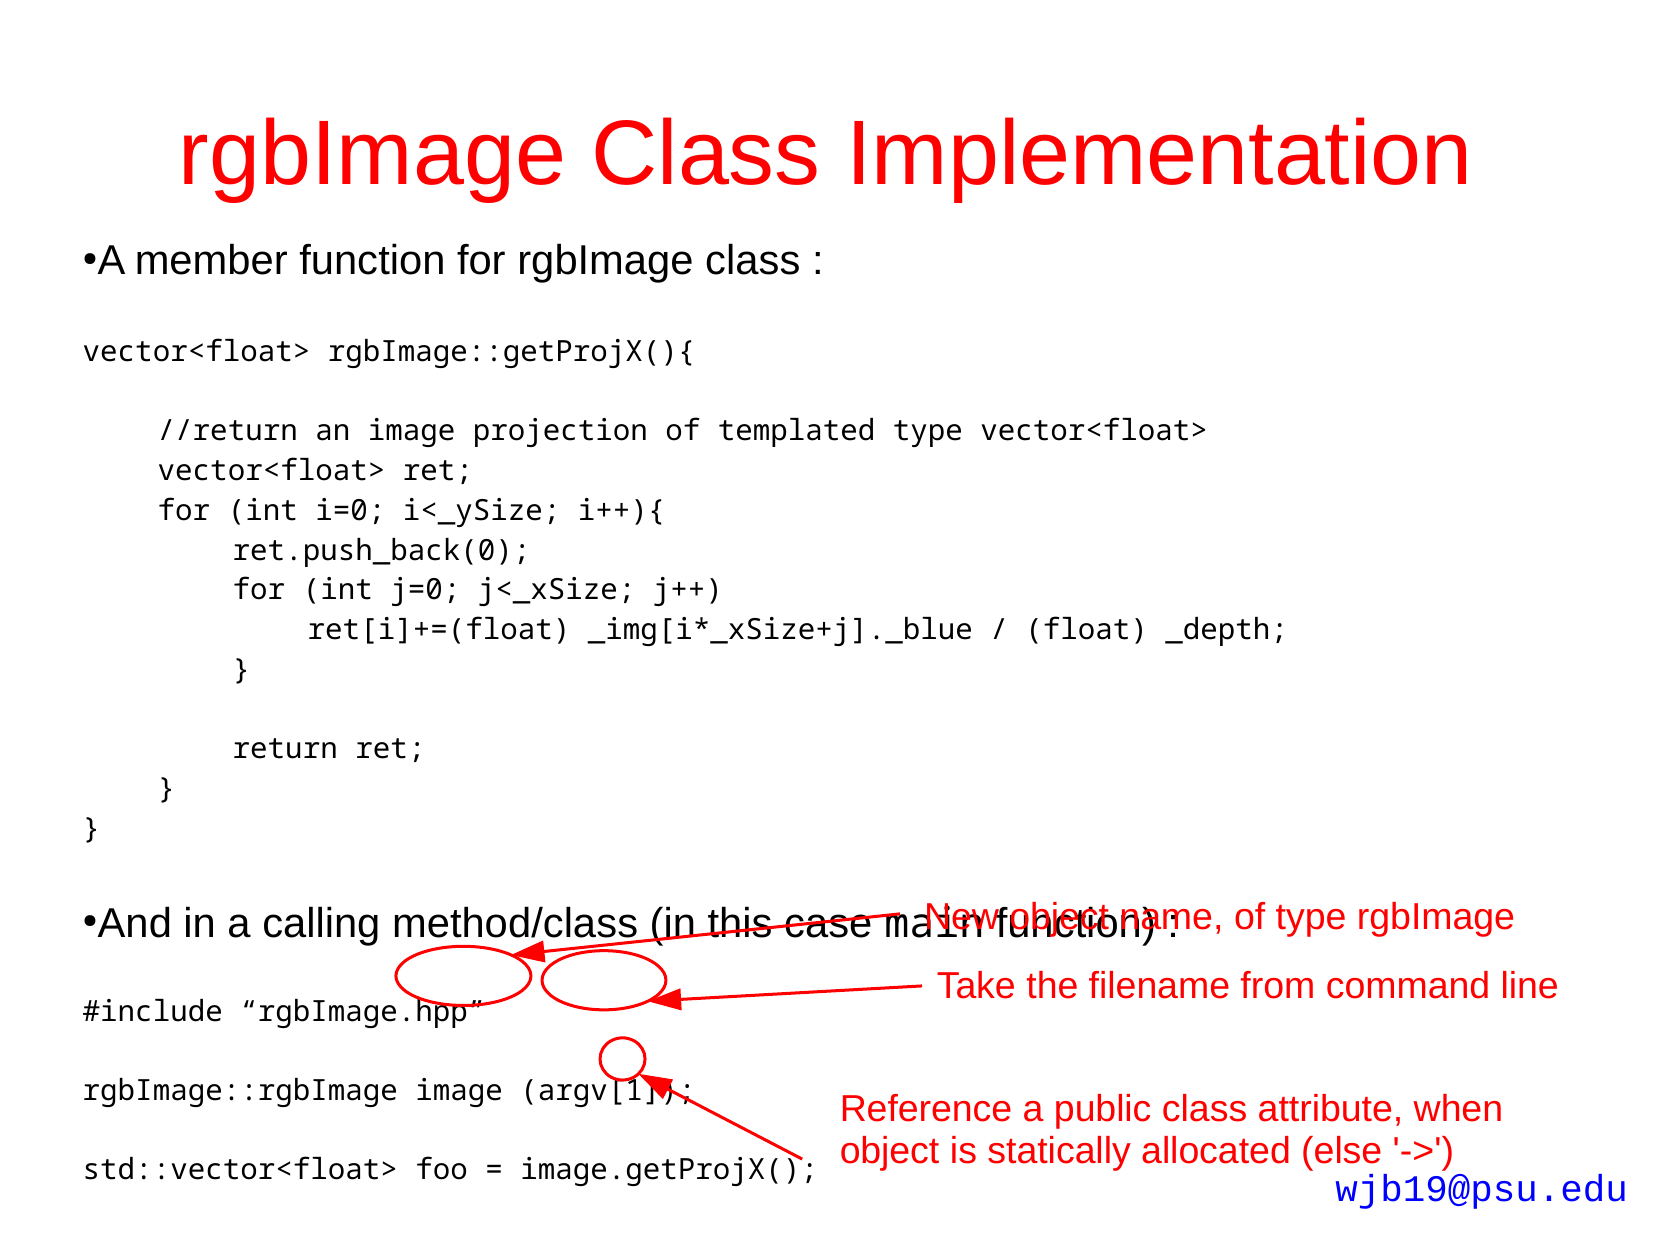

# rgbImage Class Implementation
A member function for rgbImage class :
vector<float> rgbImage::getProjX(){
	//return an image projection of templated type vector<float>
	vector<float> ret;
	for (int i=0; i<_ySize; i++){
		ret.push_back(0);
		for (int j=0; j<_xSize; j++)
			ret[i]+=(float) _img[i*_xSize+j]._blue / (float) _depth;
		}
		return ret;
	}
}
And in a calling method/class (in this case main function) :
#include “rgbImage.hpp”
rgbImage::rgbImage image (argv[1]);
std::vector<float> foo = image.getProjX();
New object name, of type rgbImage
Take the filename from command line
Reference a public class attribute, when object is statically allocated (else '->')
wjb19@psu.edu